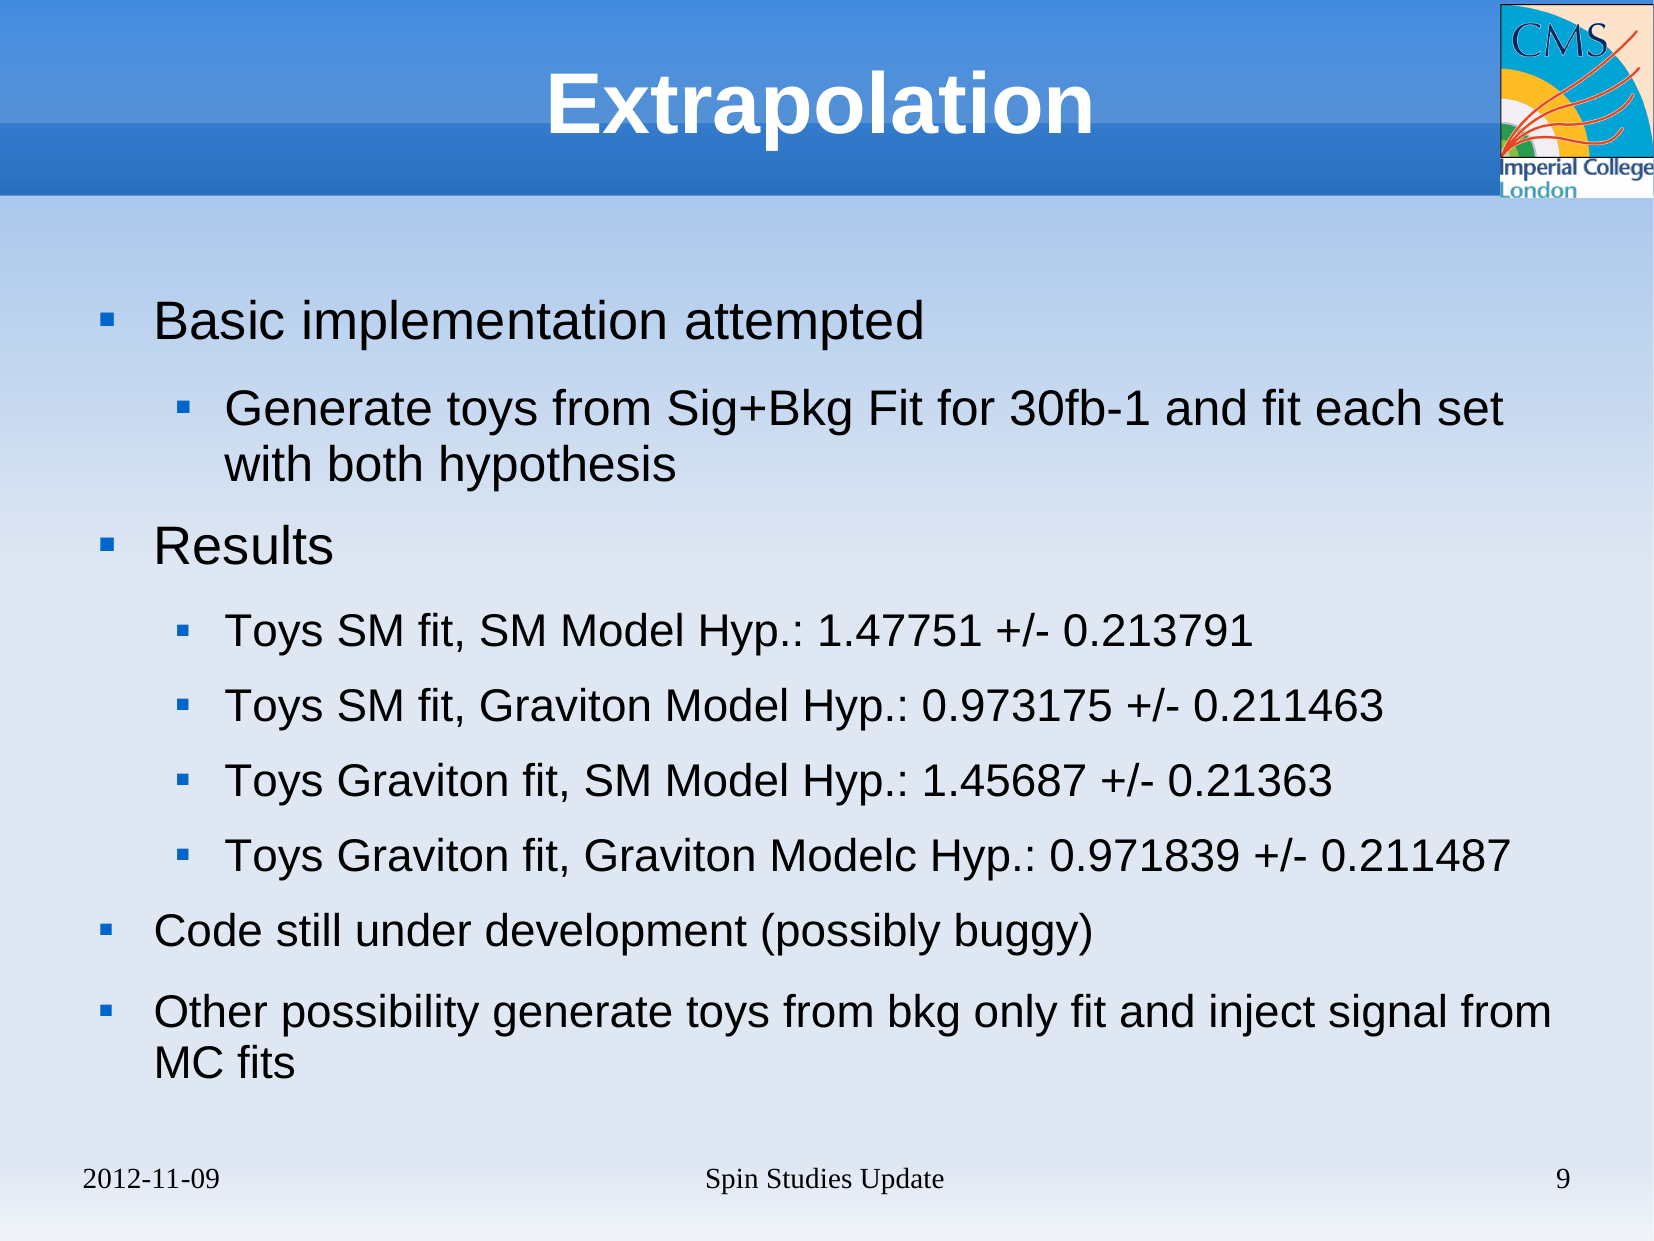

# Extrapolation
Basic implementation attempted
Generate toys from Sig+Bkg Fit for 30fb-1 and fit each set with both hypothesis
Results
Toys SM fit, SM Model Hyp.: 1.47751 +/- 0.213791
Toys SM fit, Graviton Model Hyp.: 0.973175 +/- 0.211463
Toys Graviton fit, SM Model Hyp.: 1.45687 +/- 0.21363
Toys Graviton fit, Graviton Modelc Hyp.: 0.971839 +/- 0.211487
Code still under development (possibly buggy)
Other possibility generate toys from bkg only fit and inject signal from MC fits
2012-11-09
Spin Studies Update
9